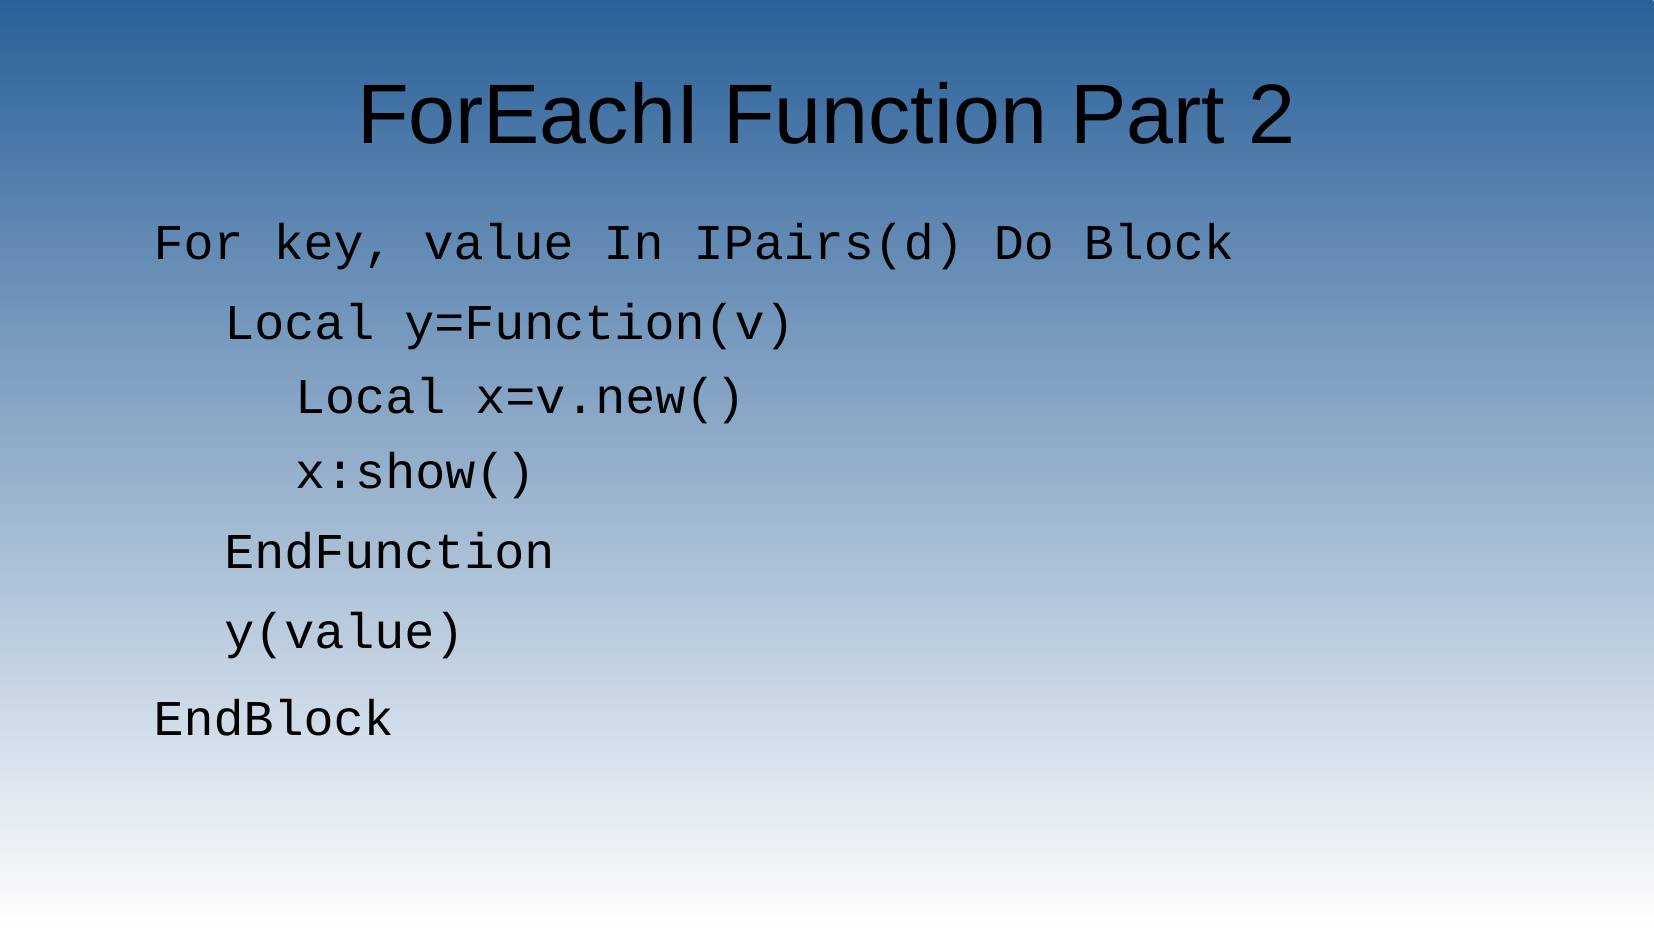

# ForEachI Function Part 2
For key, value In IPairs(d) Do Block
Local y=Function(v)
Local x=v.new()
x:show()
EndFunction
y(value)
EndBlock